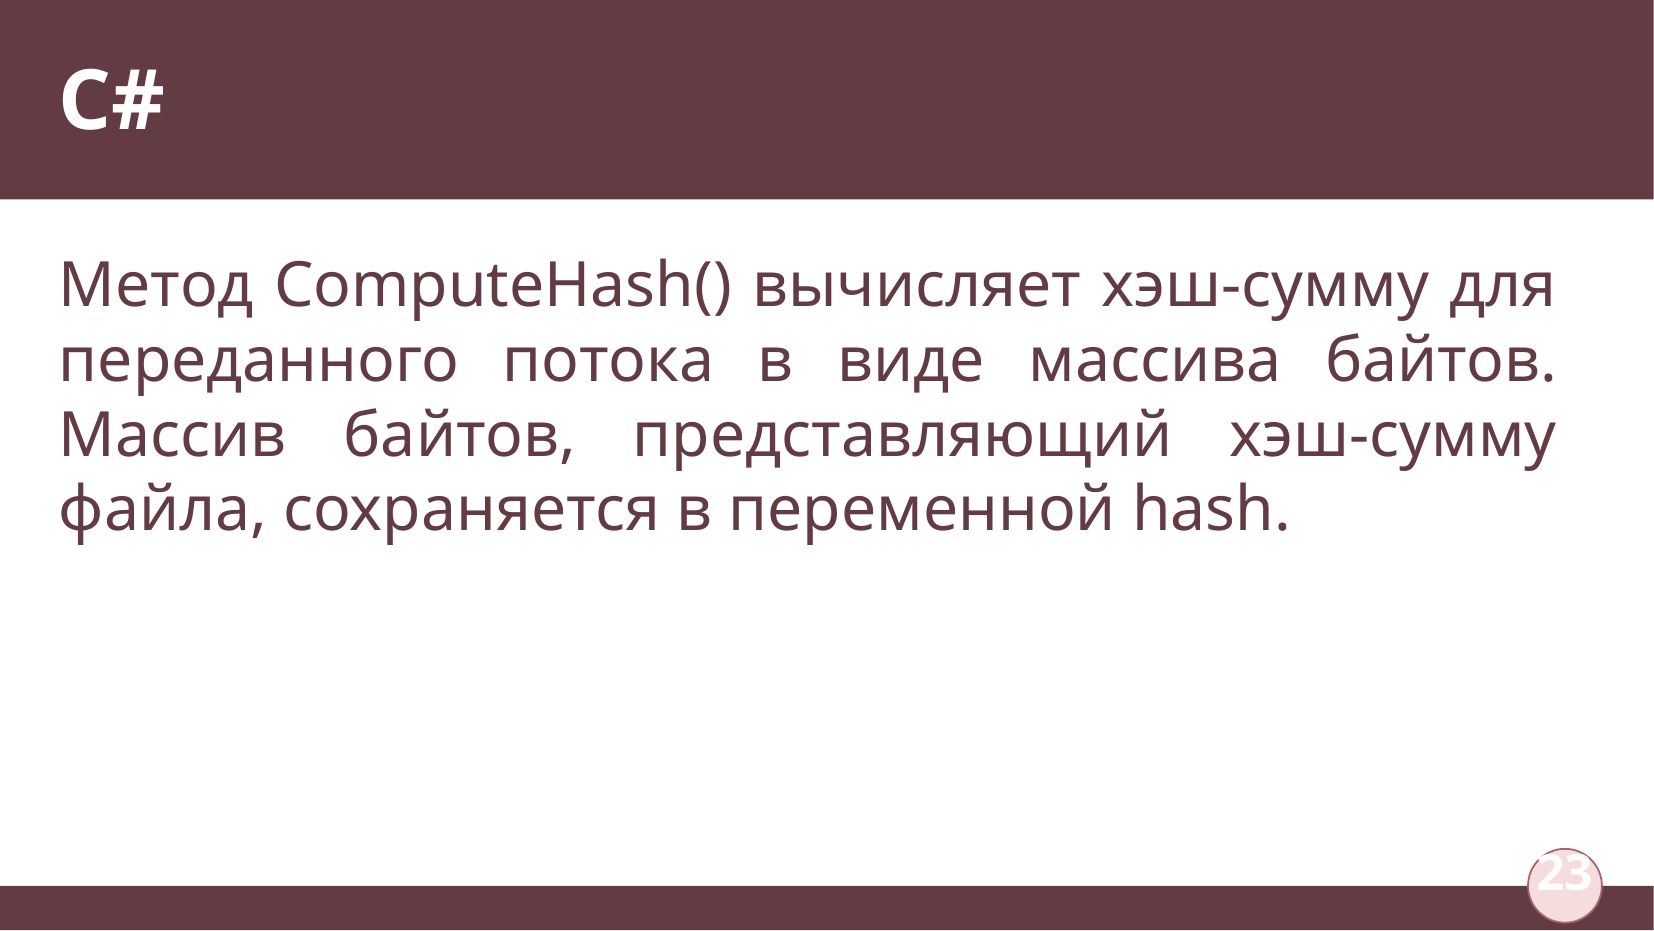

# C#
Метод ComputeHash() вычисляет хэш-сумму для переданного потока в виде массива байтов. Массив байтов, представляющий хэш-сумму файла, сохраняется в переменной hash.